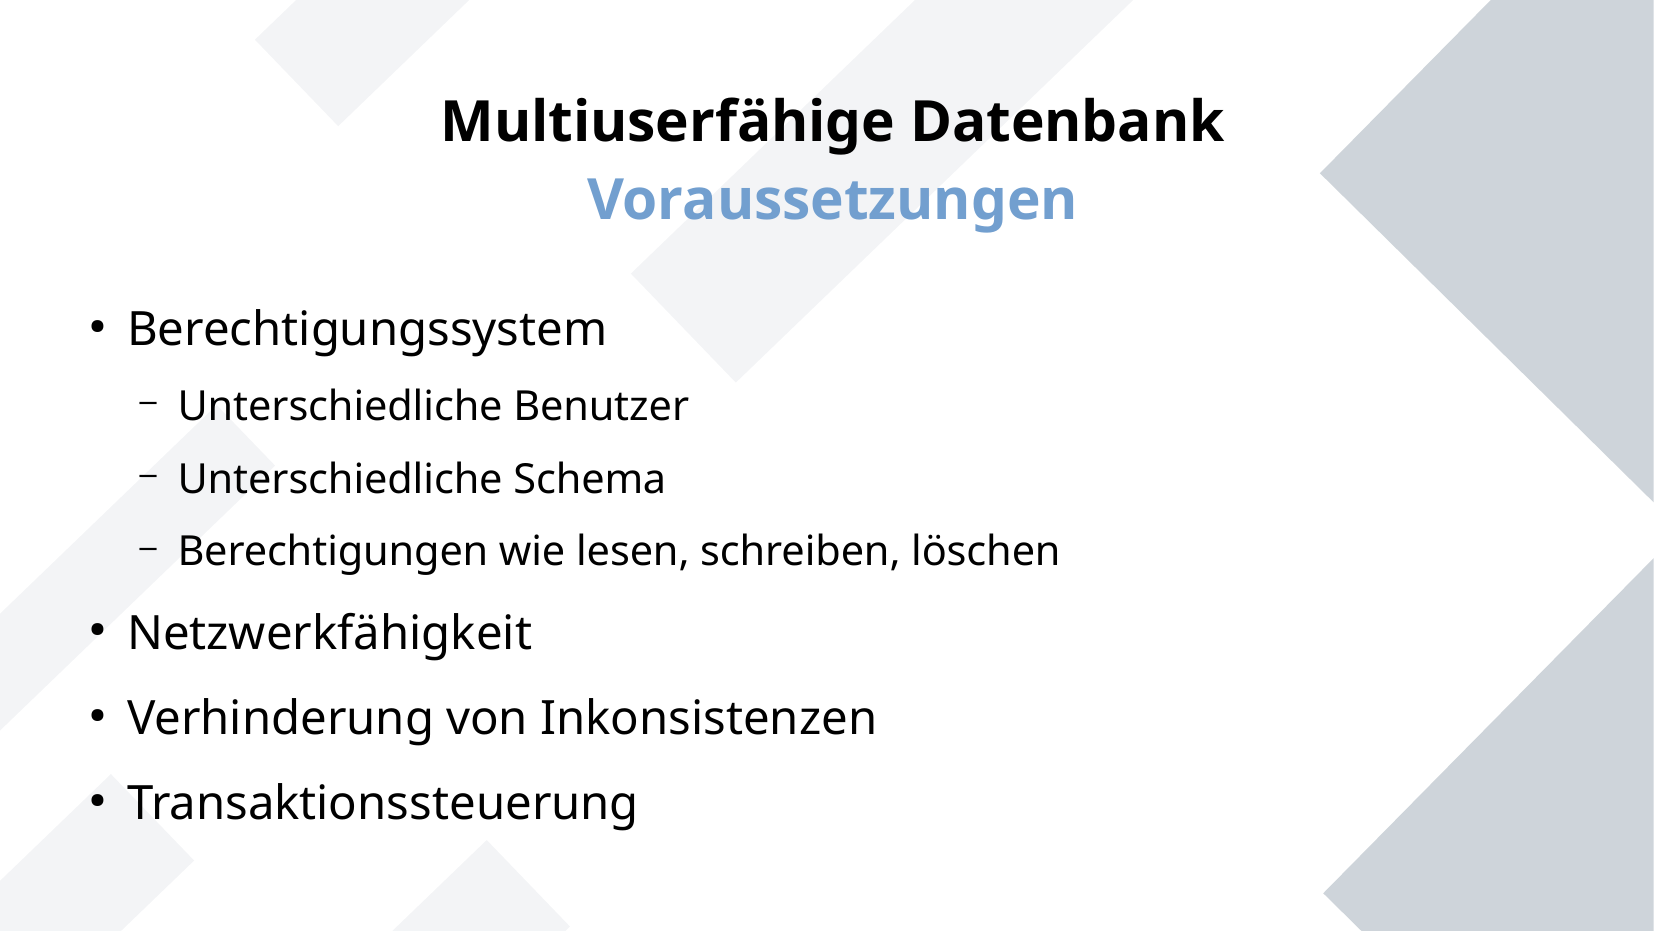

# Multiuserfähige Datenbank Voraussetzungen
Berechtigungssystem
Unterschiedliche Benutzer
Unterschiedliche Schema
Berechtigungen wie lesen, schreiben, löschen
Netzwerkfähigkeit
Verhinderung von Inkonsistenzen
Transaktionssteuerung